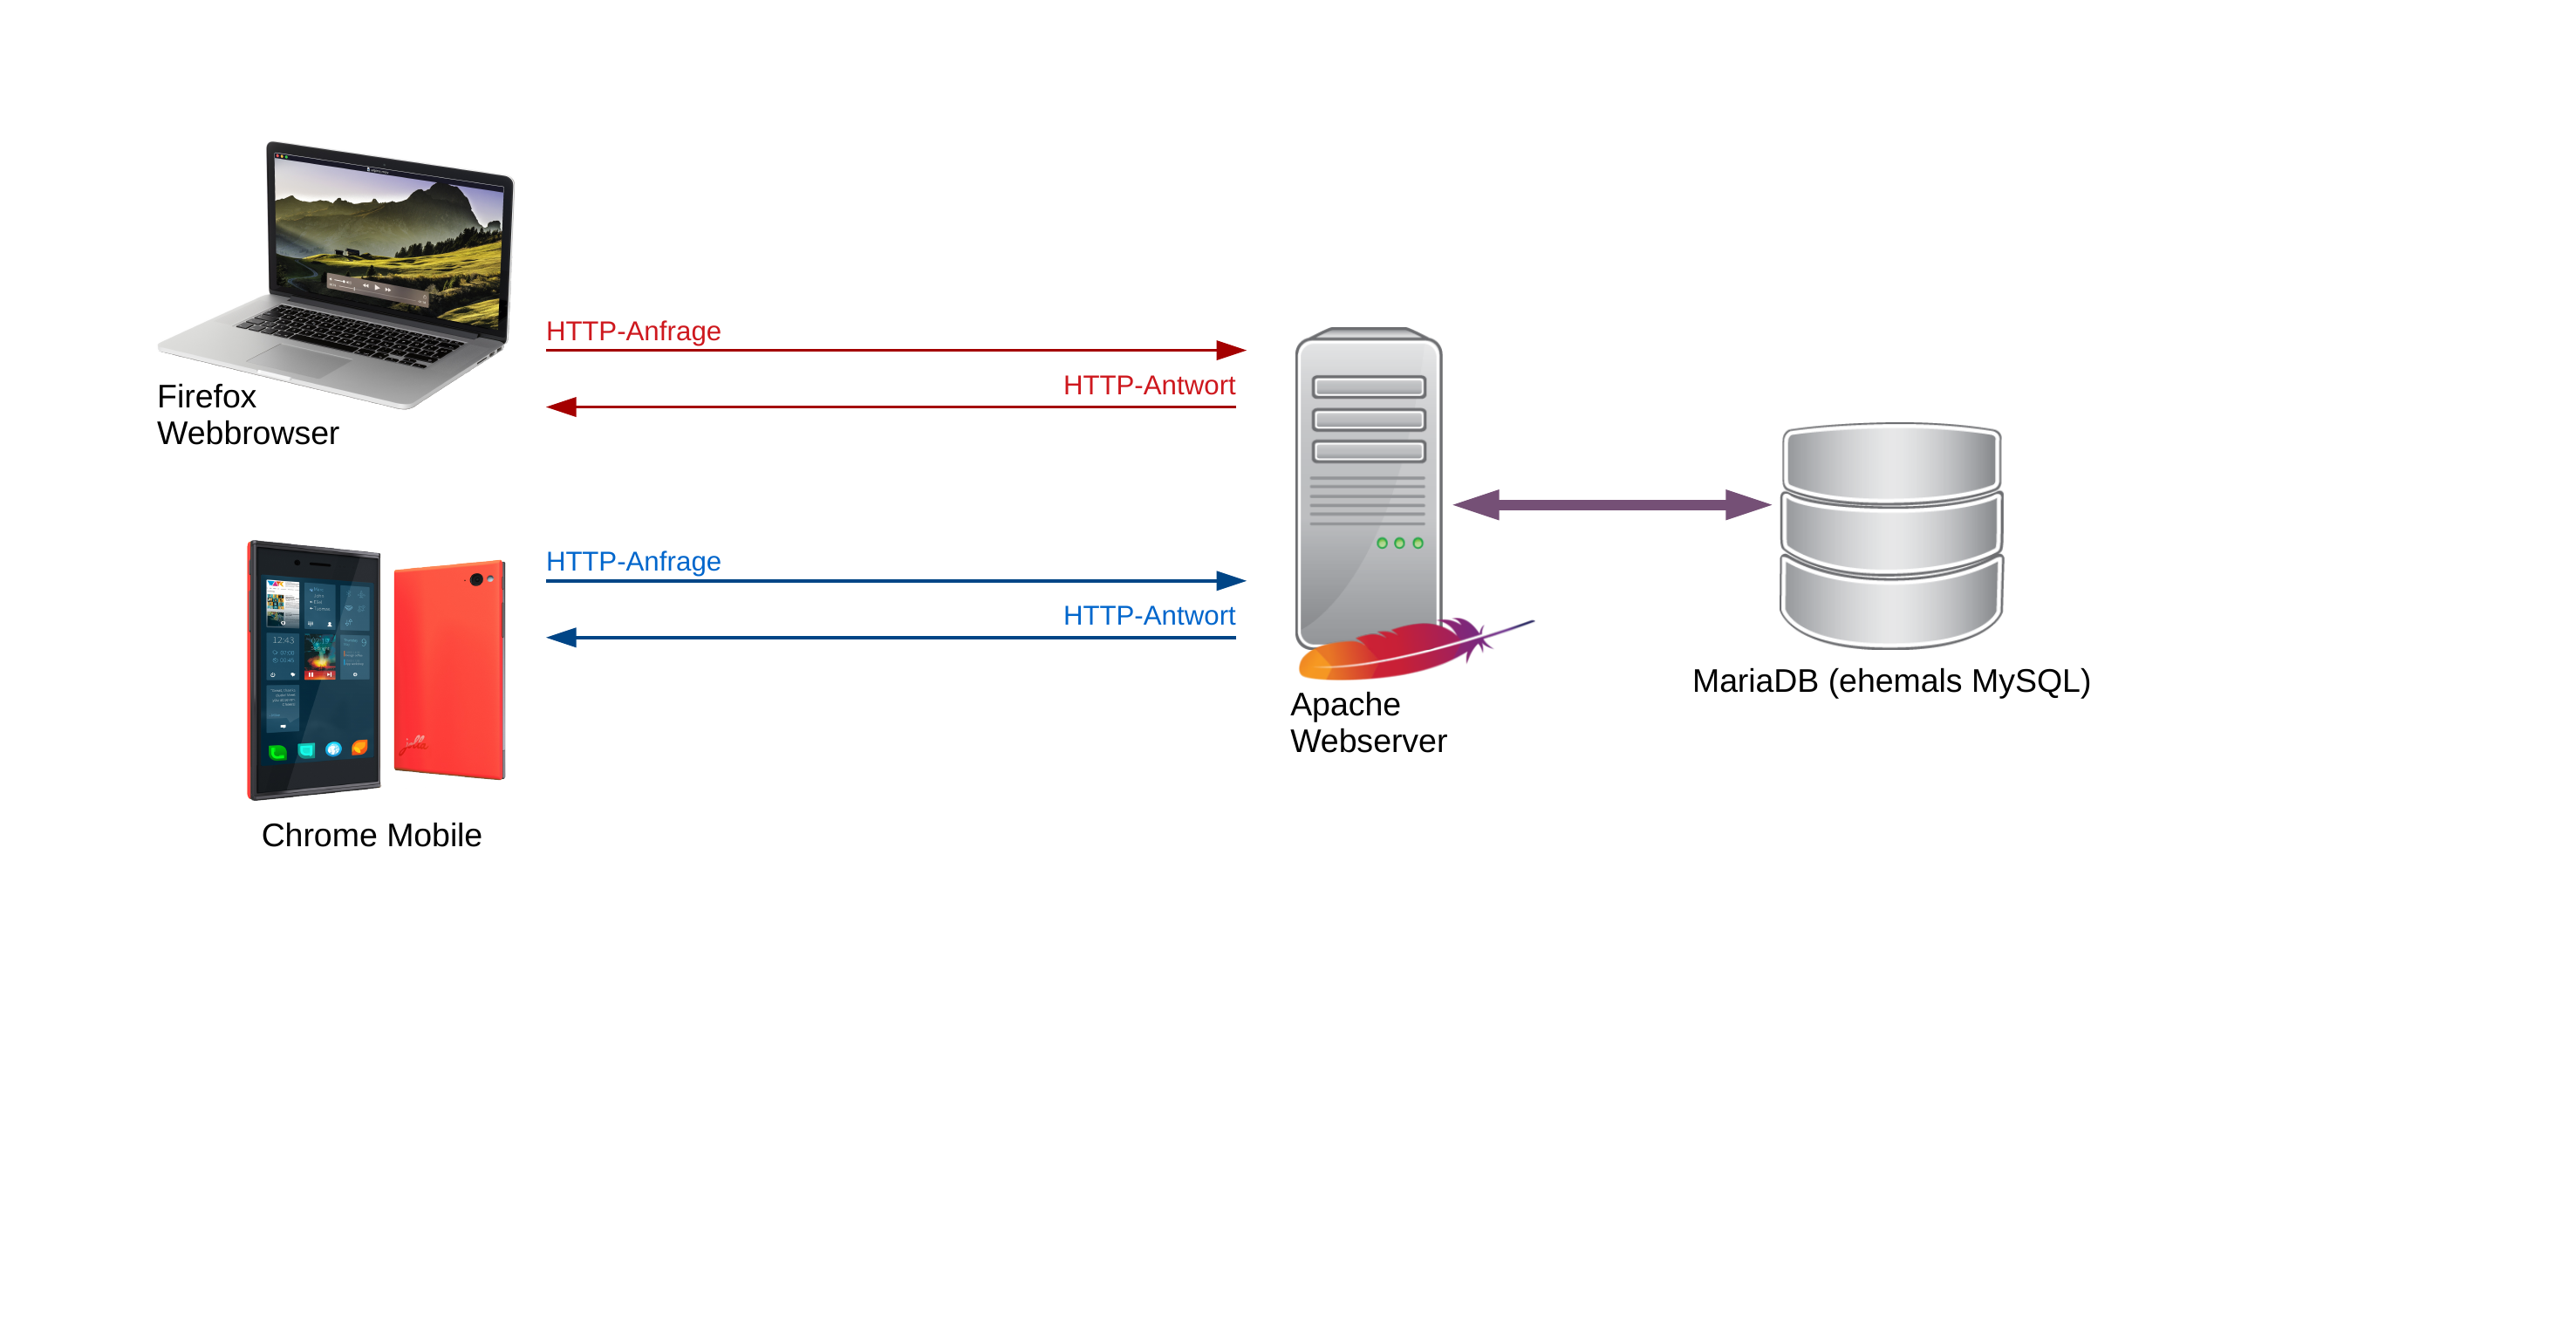

Firefox
Webbrowser
HTTP-Anfrage
Apache
Webserver
HTTP-Antwort
MariaDB (ehemals MySQL)
HTTP-Anfrage
Chrome Mobile
HTTP-Antwort